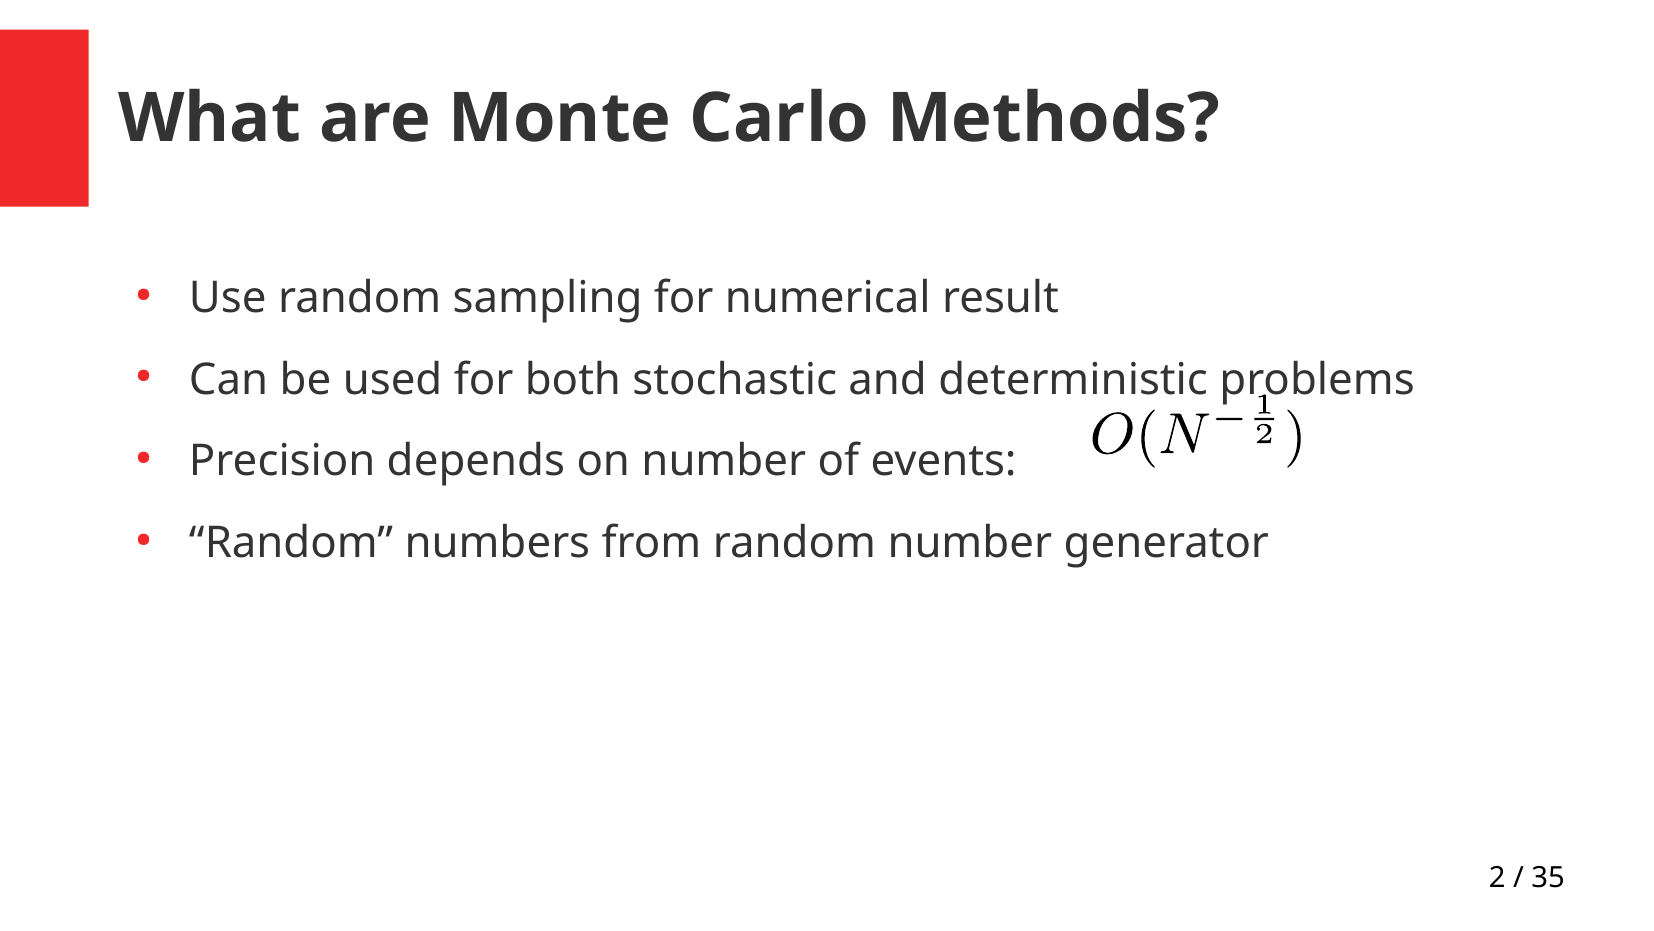

# What are Monte Carlo Methods?
Use random sampling for numerical result
Can be used for both stochastic and deterministic problems
Precision depends on number of events:
“Random” numbers from random number generator
2